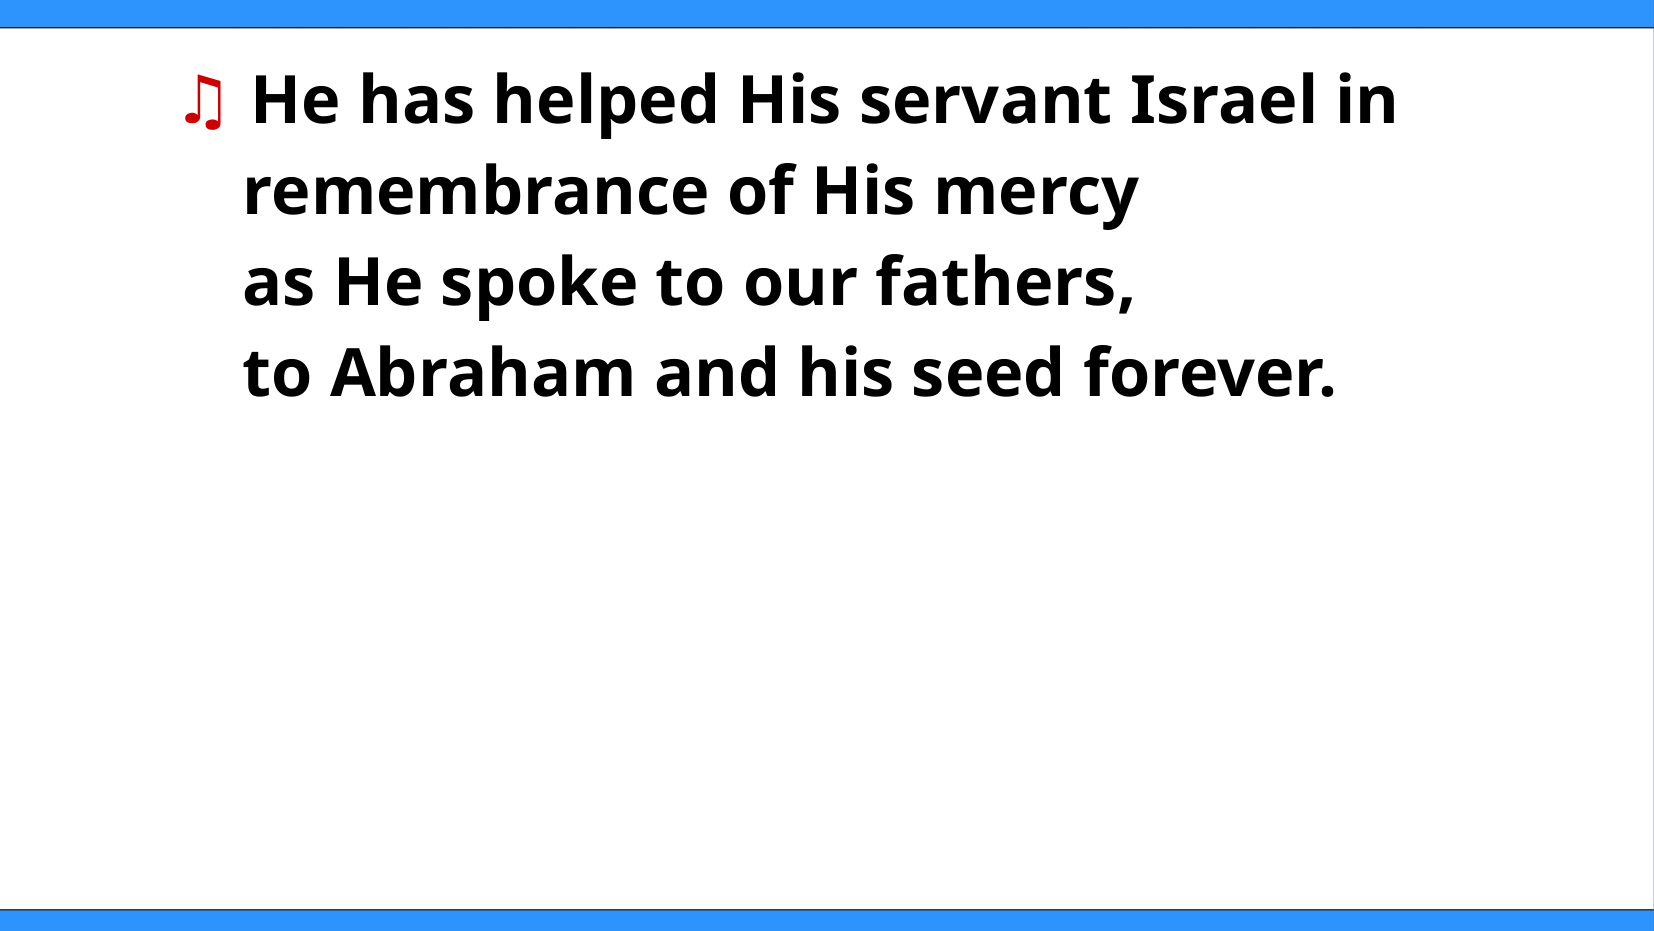

♫ He has helped His servant Israel in
 remembrance of His mercy
 as He spoke to our fathers,
 to Abraham and his seed forever.